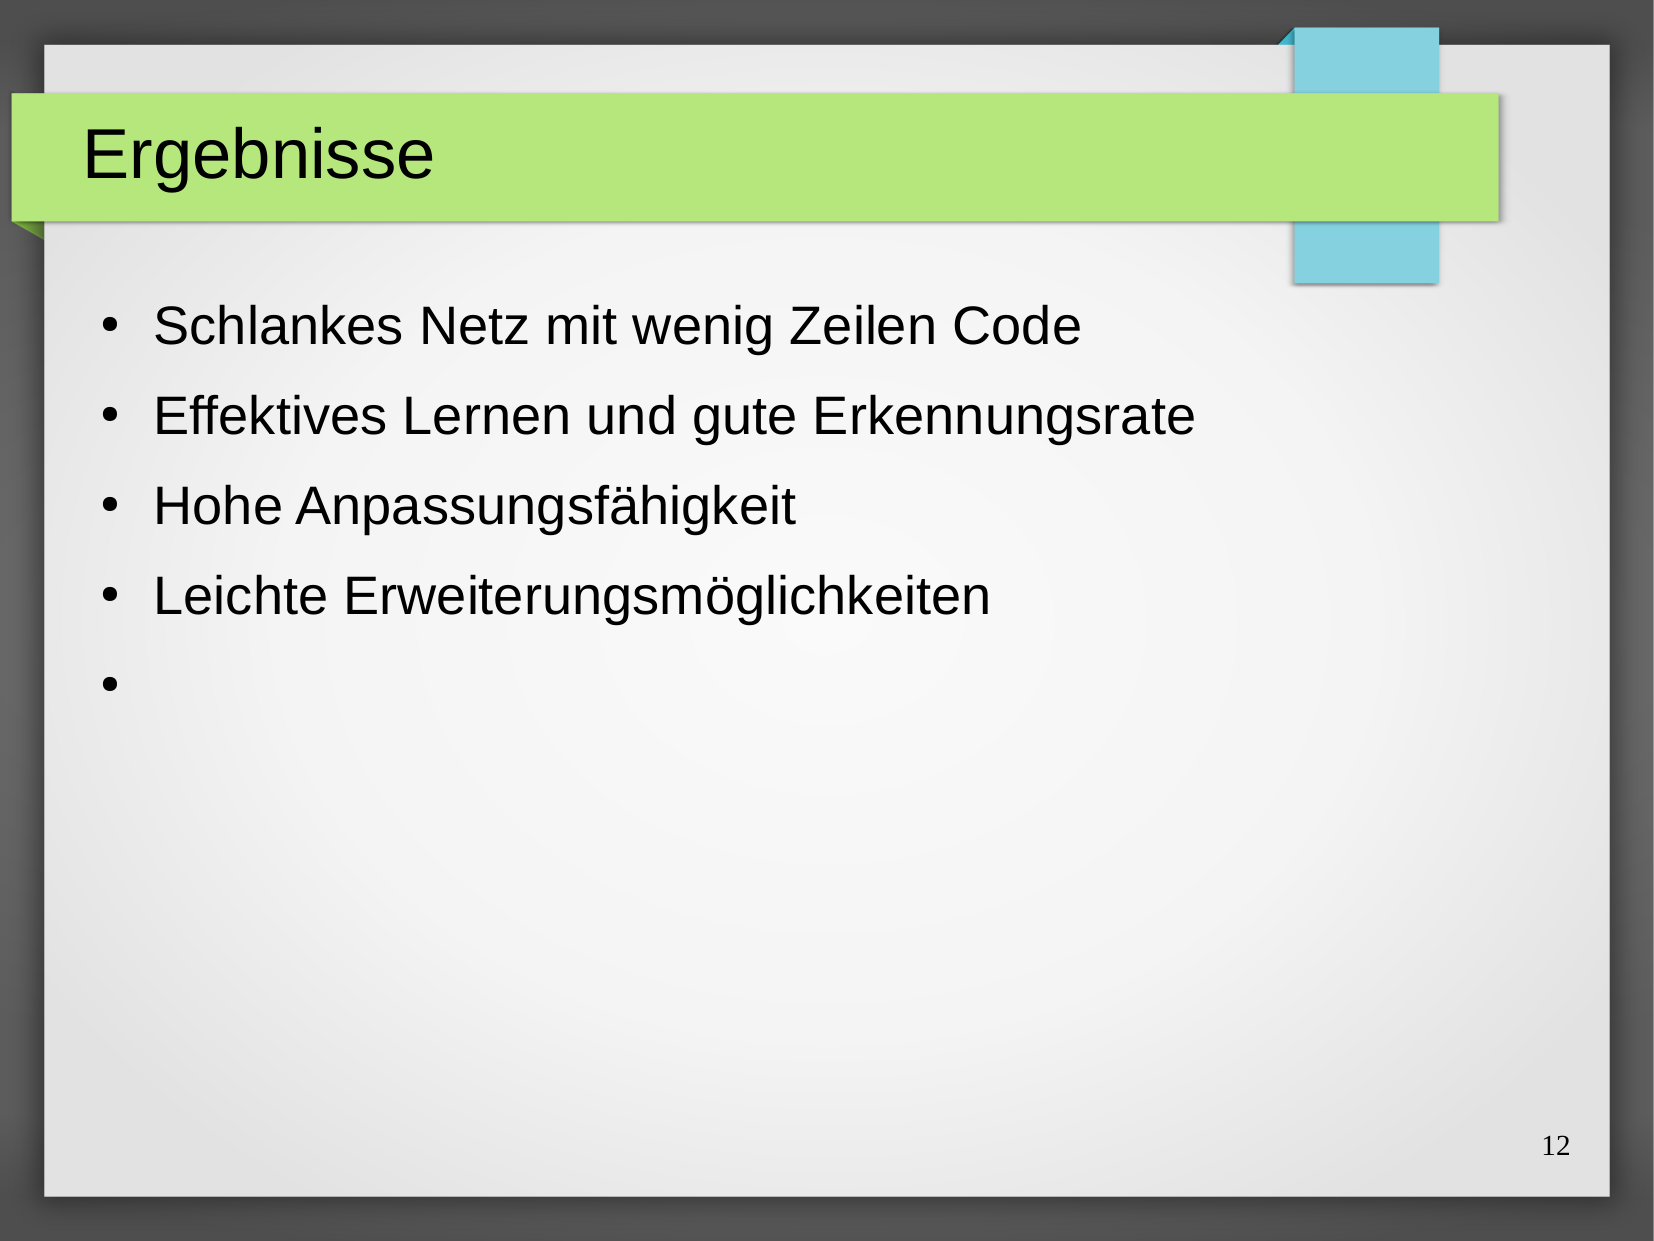

# Ergebnisse
Schlankes Netz mit wenig Zeilen Code
Effektives Lernen und gute Erkennungsrate
Hohe Anpassungsfähigkeit
Leichte Erweiterungsmöglichkeiten
12